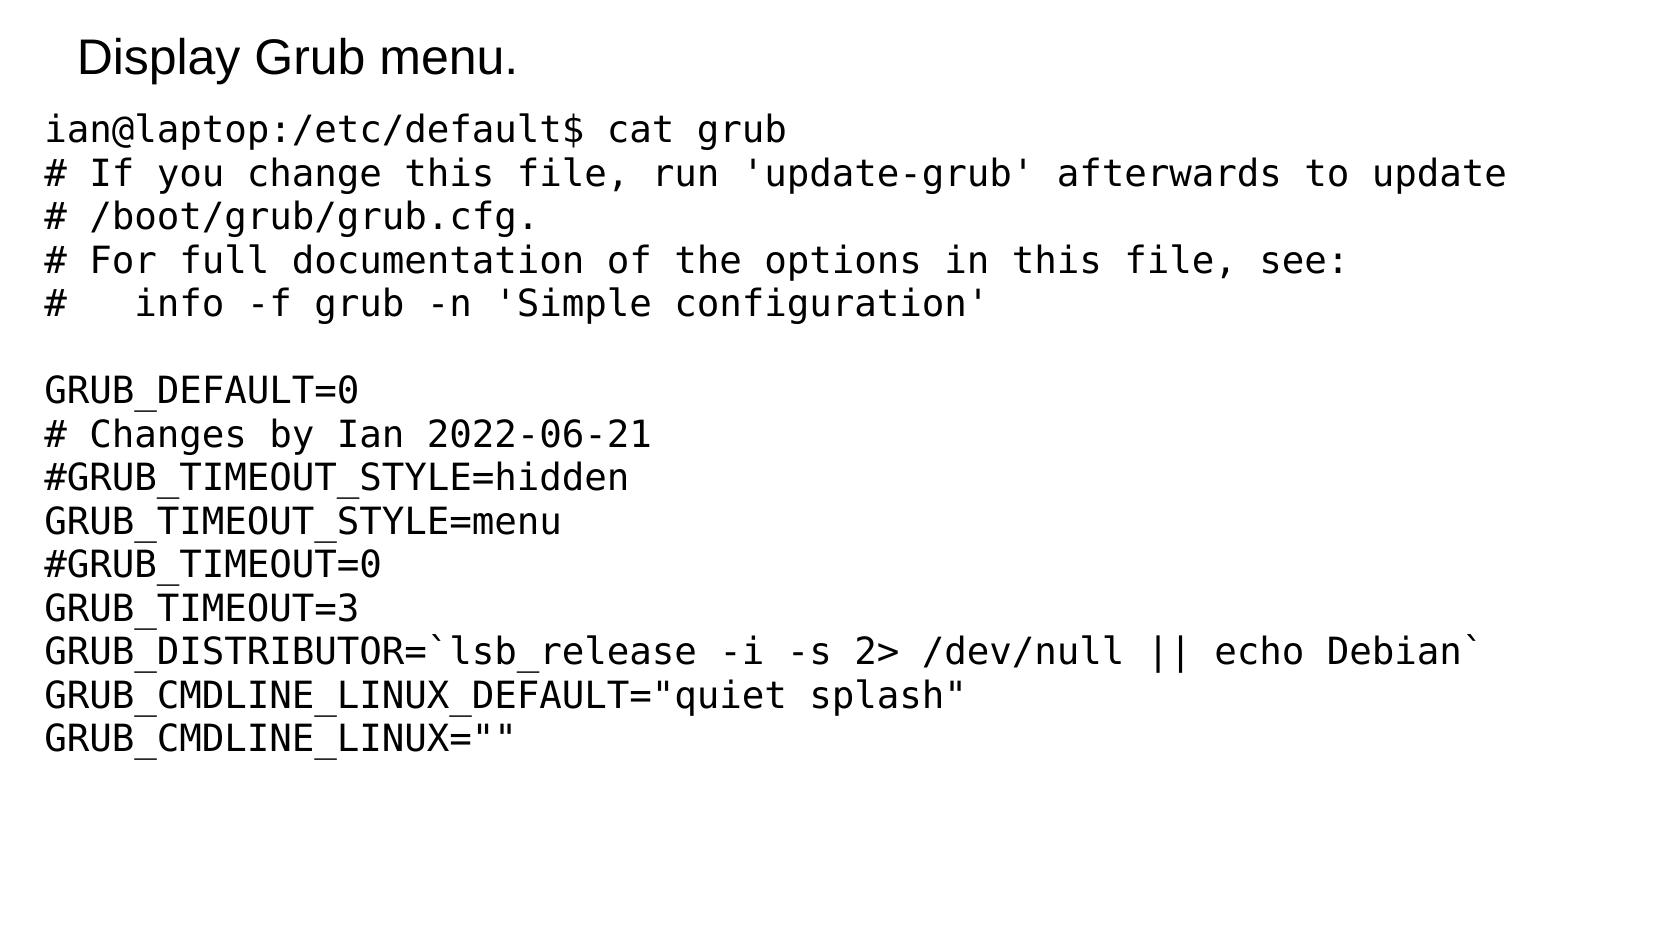

# Display Grub menu.
ian@laptop:/etc/default$ cat grub
# If you change this file, run 'update-grub' afterwards to update
# /boot/grub/grub.cfg.
# For full documentation of the options in this file, see:
# info -f grub -n 'Simple configuration'
GRUB_DEFAULT=0
# Changes by Ian 2022-06-21
#GRUB_TIMEOUT_STYLE=hidden
GRUB_TIMEOUT_STYLE=menu
#GRUB_TIMEOUT=0
GRUB_TIMEOUT=3
GRUB_DISTRIBUTOR=`lsb_release -i -s 2> /dev/null || echo Debian`
GRUB_CMDLINE_LINUX_DEFAULT="quiet splash"
GRUB_CMDLINE_LINUX=""